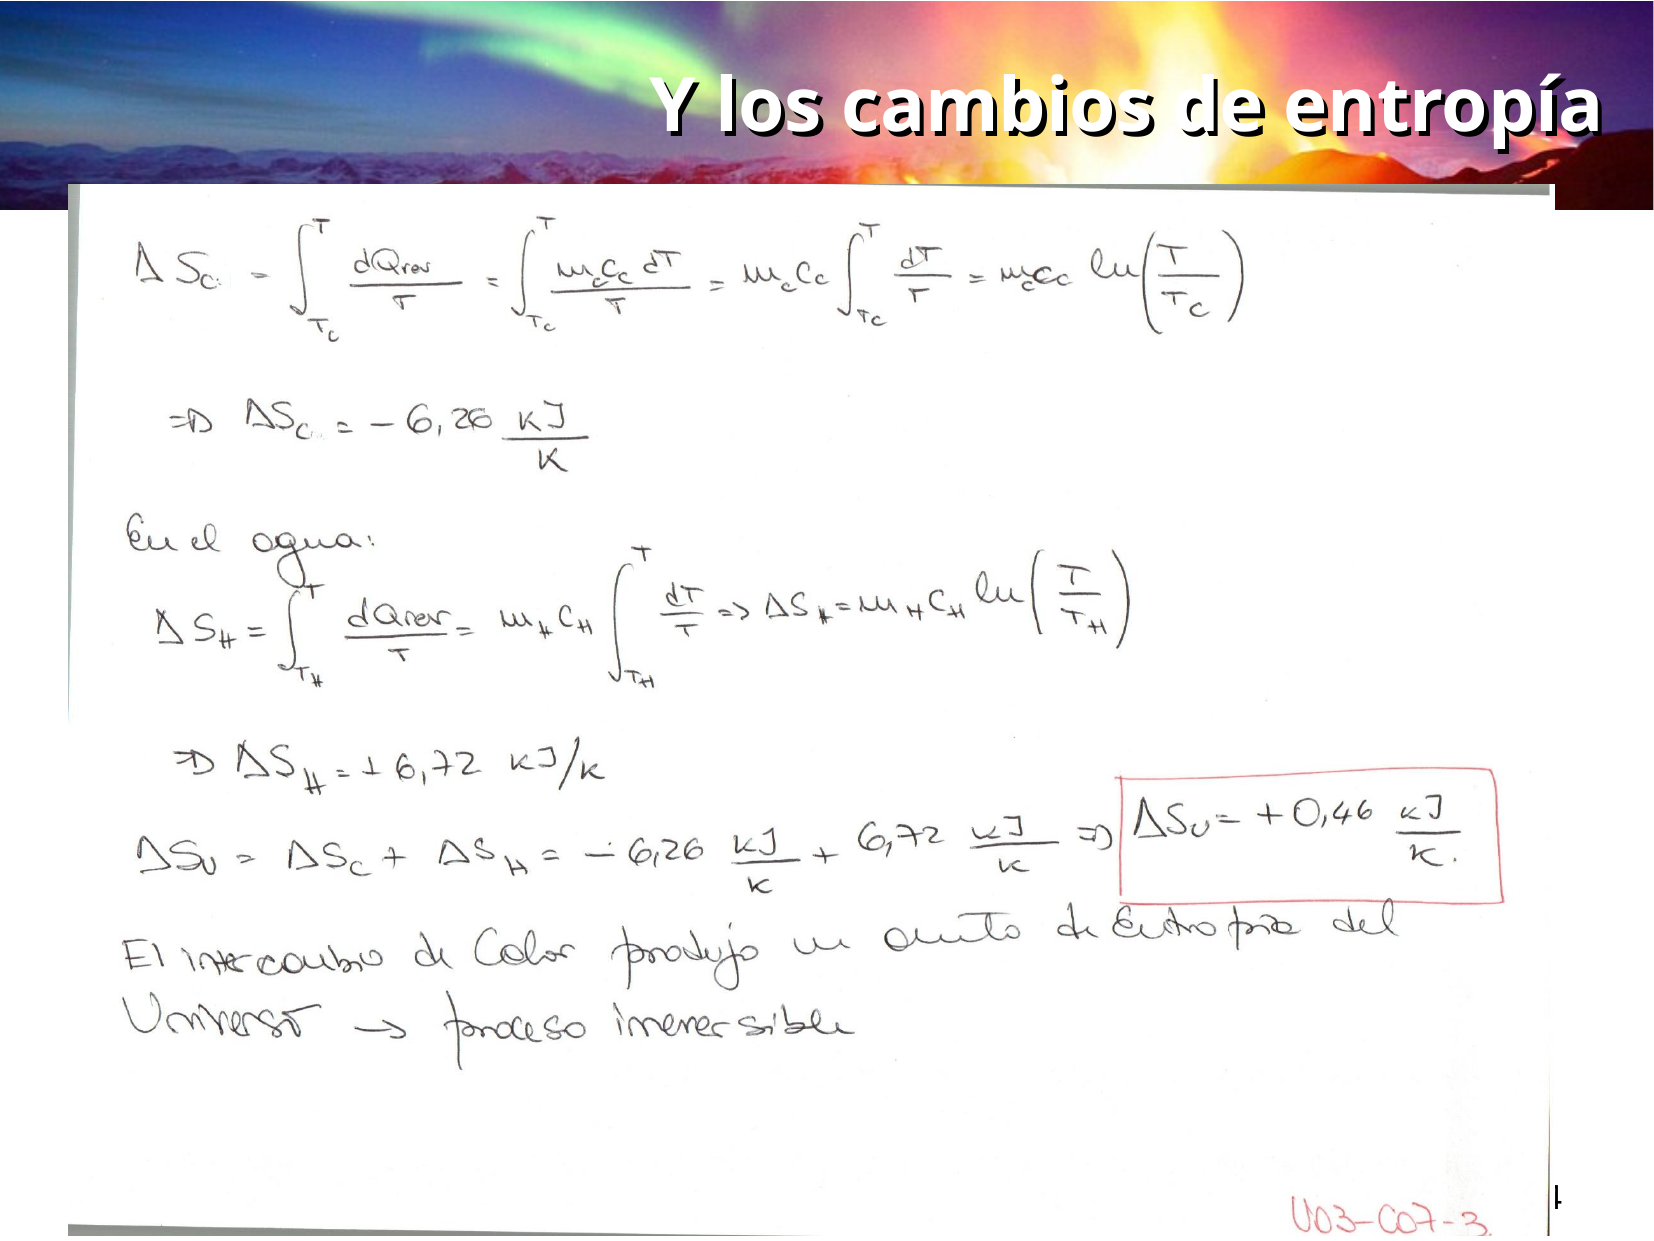

# Y los cambios de entropía
May 19, 2020
H. Asorey - F3B 2020
23